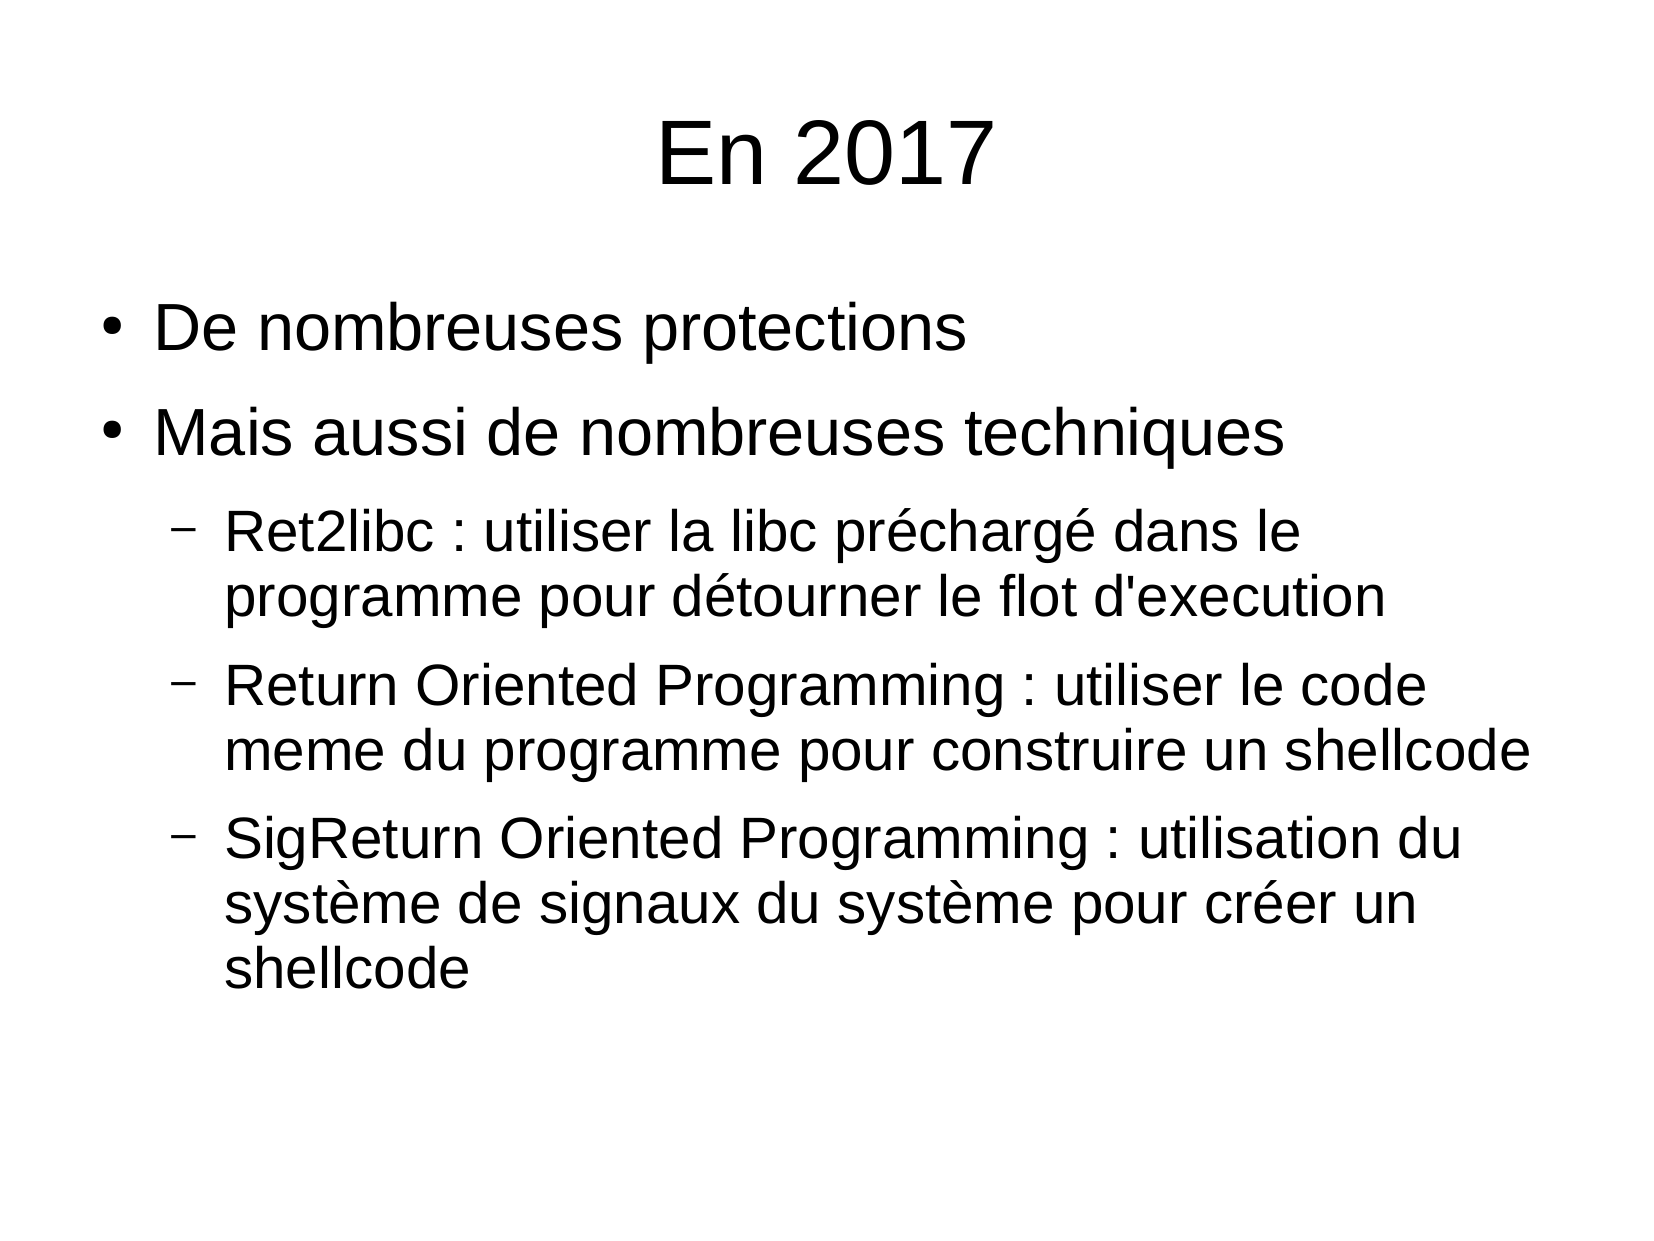

# En 2017
De nombreuses protections
Mais aussi de nombreuses techniques
Ret2libc : utiliser la libc préchargé dans le programme pour détourner le flot d'execution
Return Oriented Programming : utiliser le code meme du programme pour construire un shellcode
SigReturn Oriented Programming : utilisation du système de signaux du système pour créer un shellcode